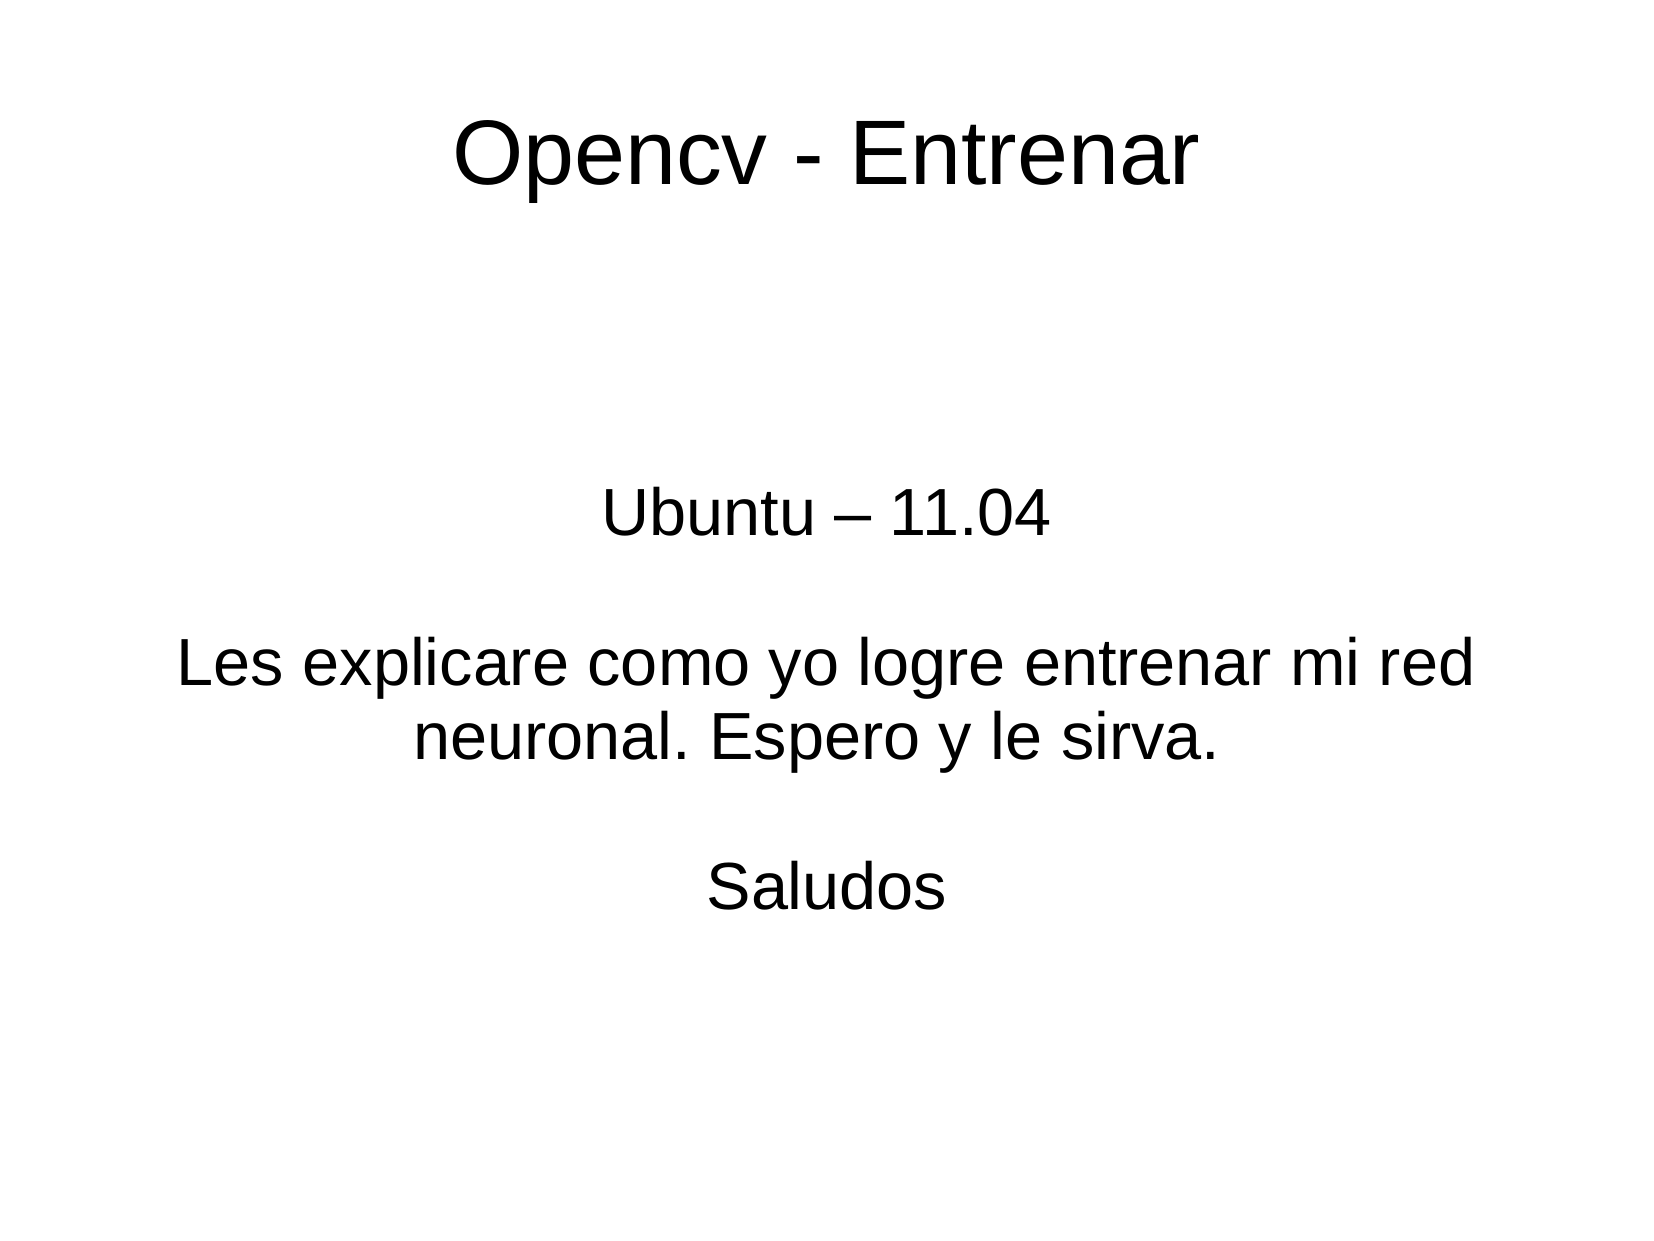

# Opencv - Entrenar
Ubuntu – 11.04
Les explicare como yo logre entrenar mi red neuronal. Espero y le sirva.
Saludos